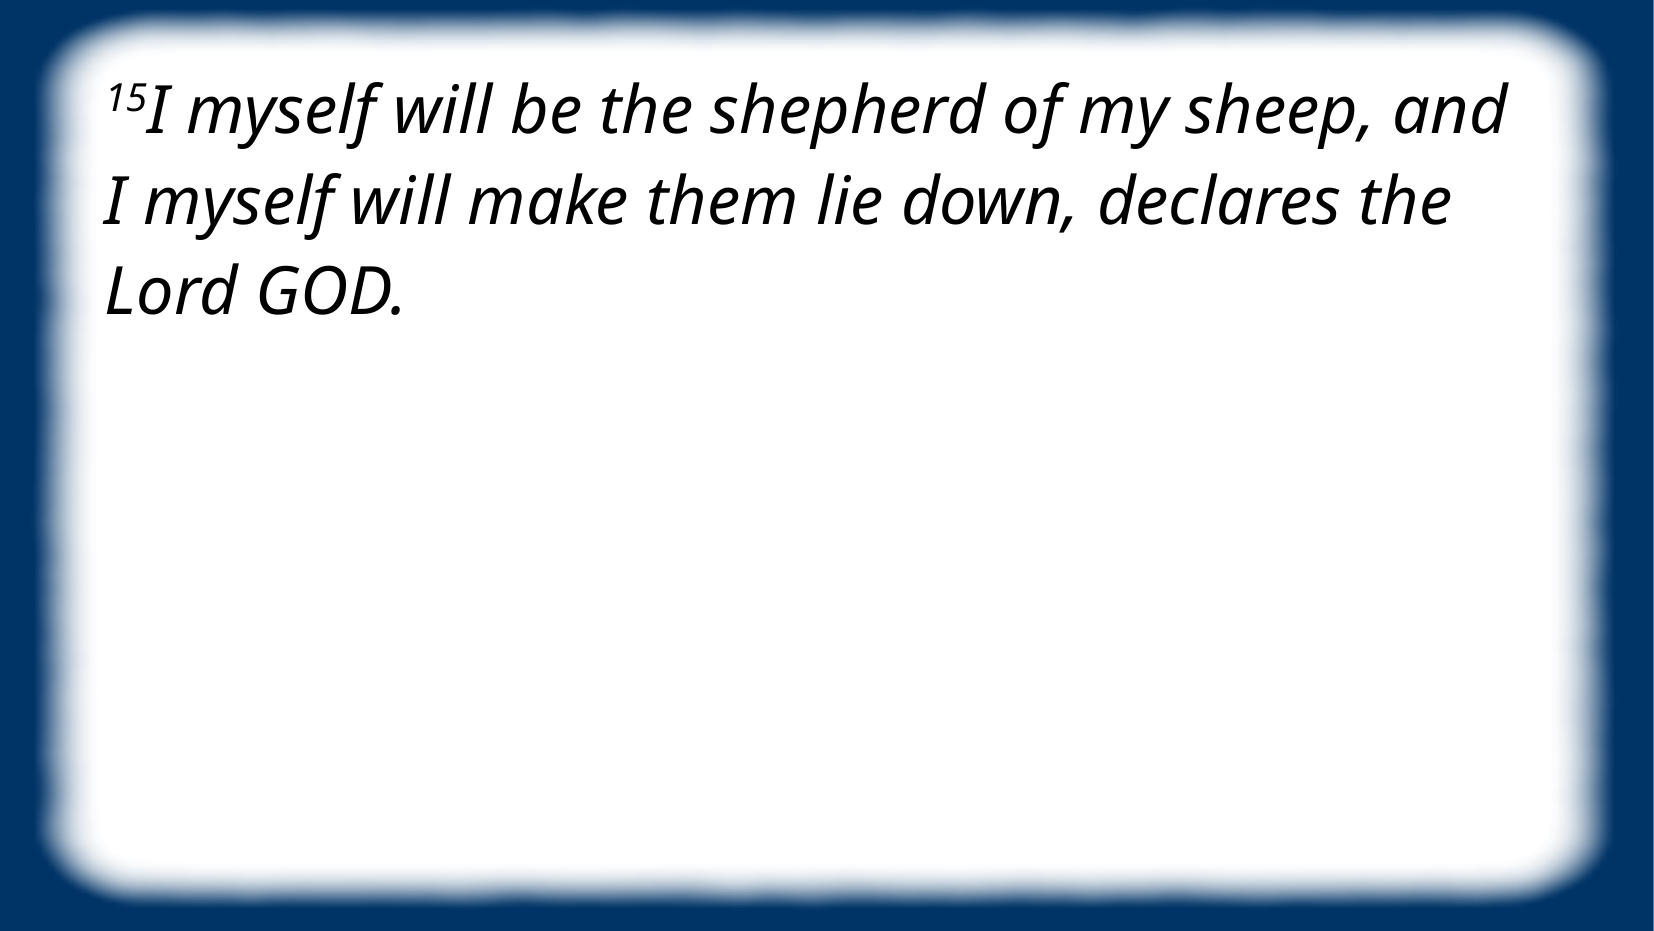

15I myself will be the shepherd of my sheep, and I myself will make them lie down, declares the Lord GOD.